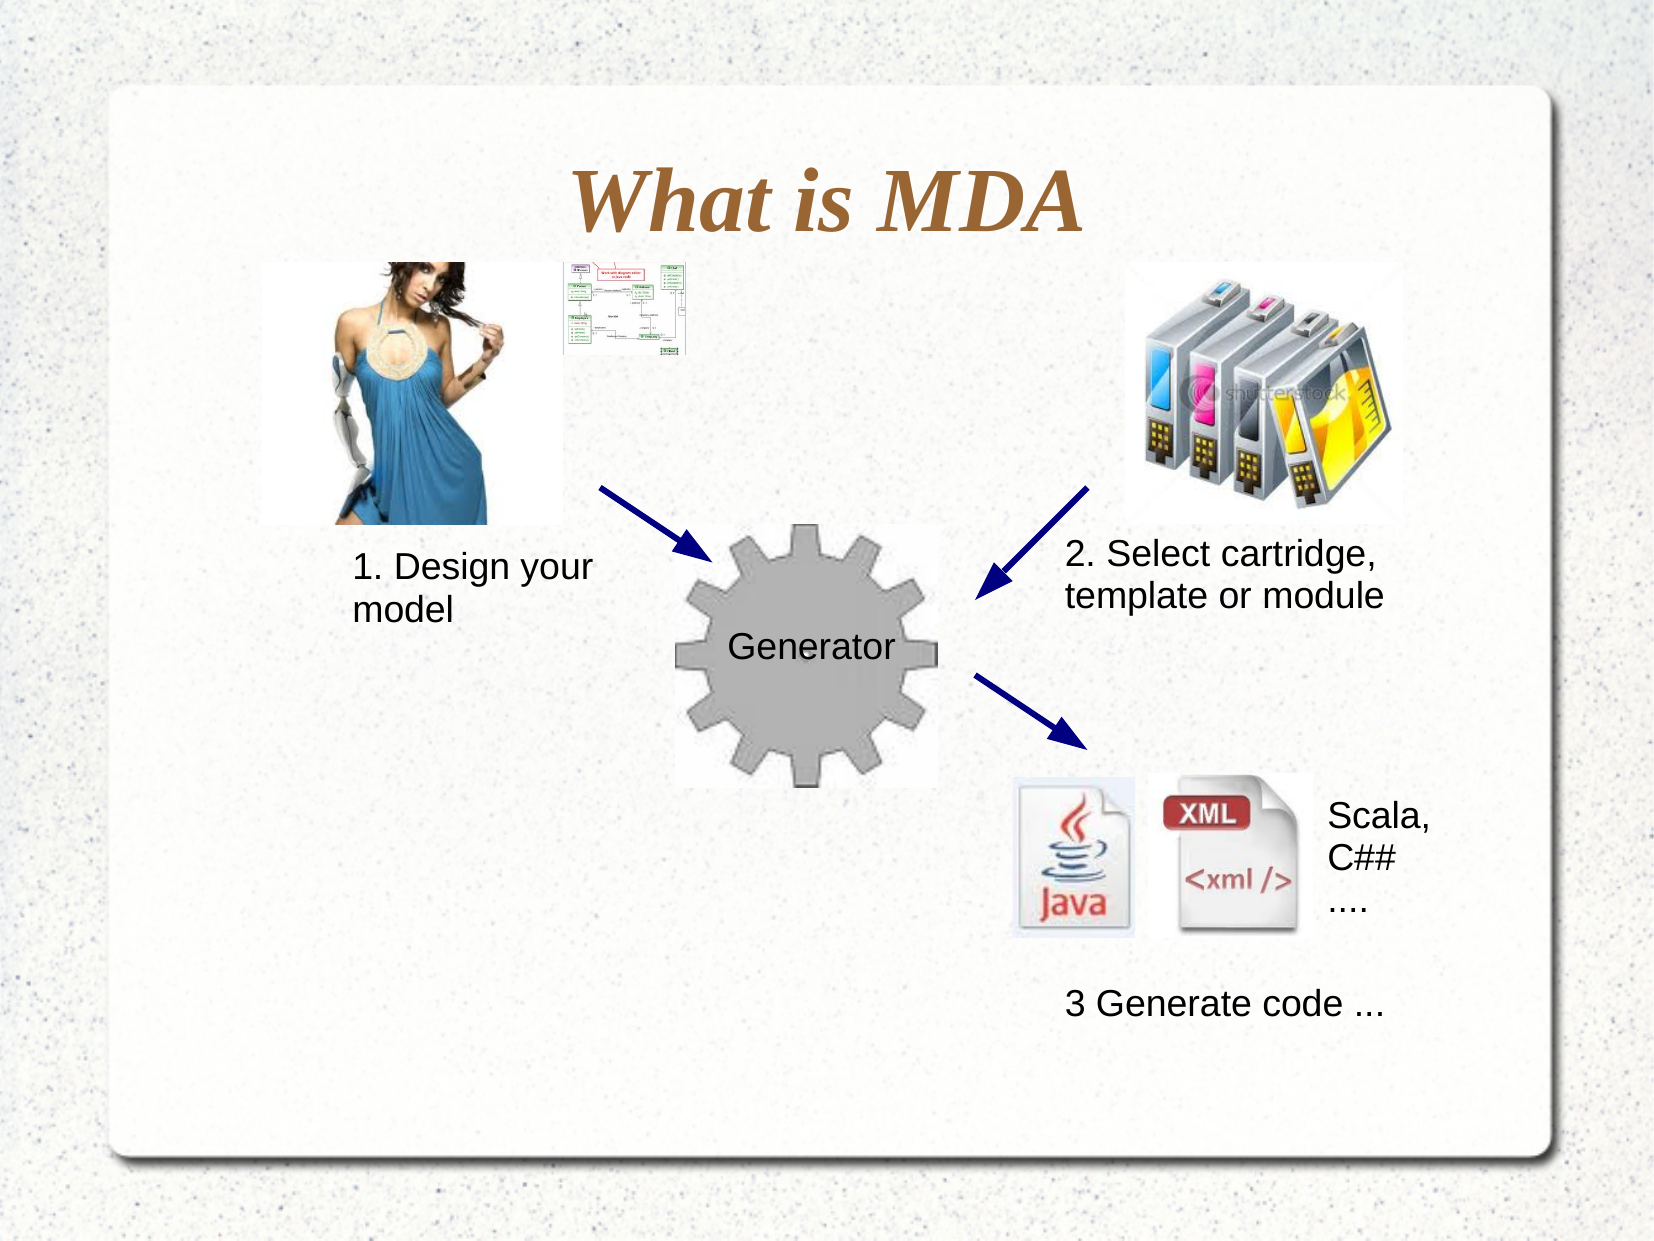

# What is MDA
2. Select cartridge, template or module
1. Design your model
Generator
Scala, C##
....
3 Generate code ...